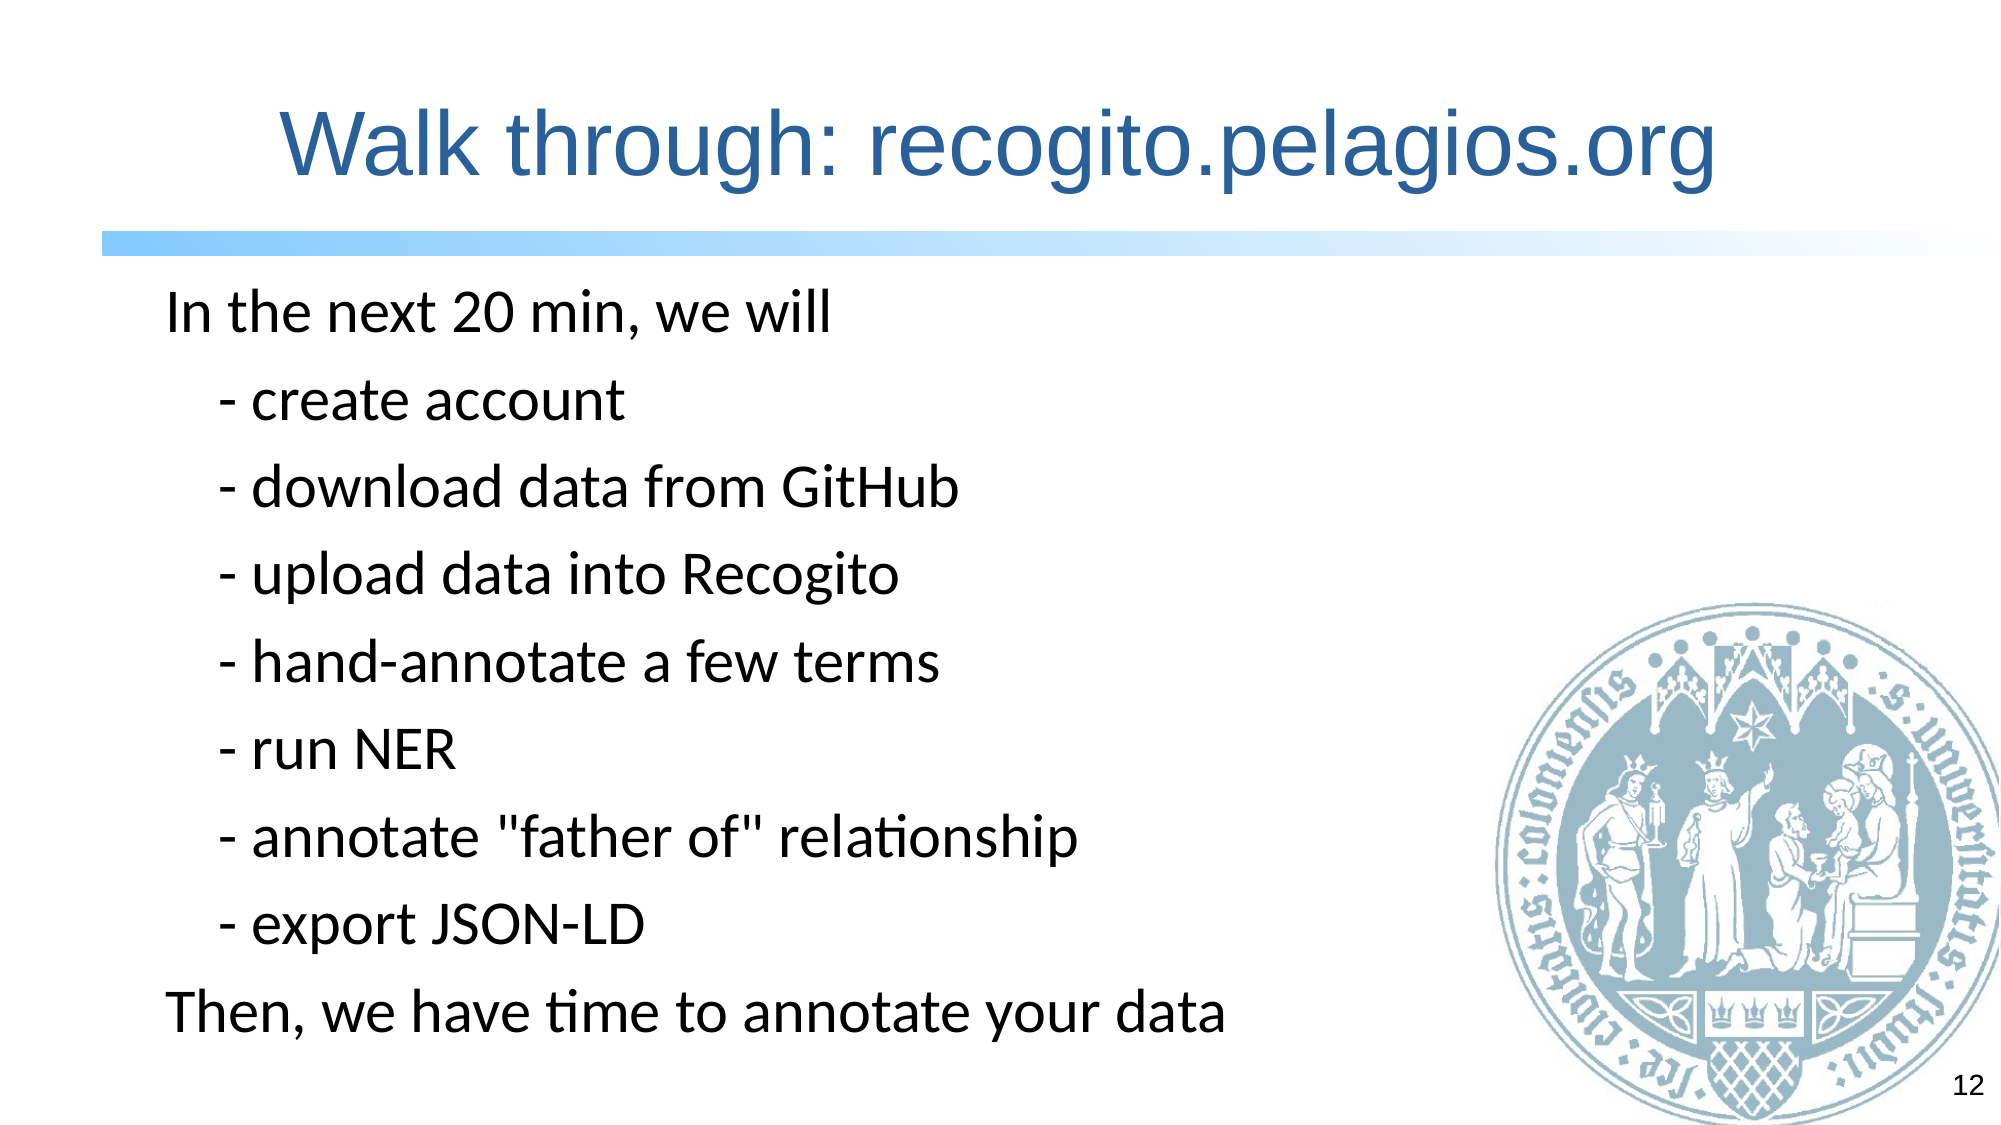

# Walk through: recogito.pelagios.org
	In the next 20 min, we will
 - create account
 - download data from GitHub
 - upload data into Recogito
 - hand-annotate a few terms
 - run NER
 - annotate "father of" relationship
 - export JSON-LD
	Then, we have time to annotate your data